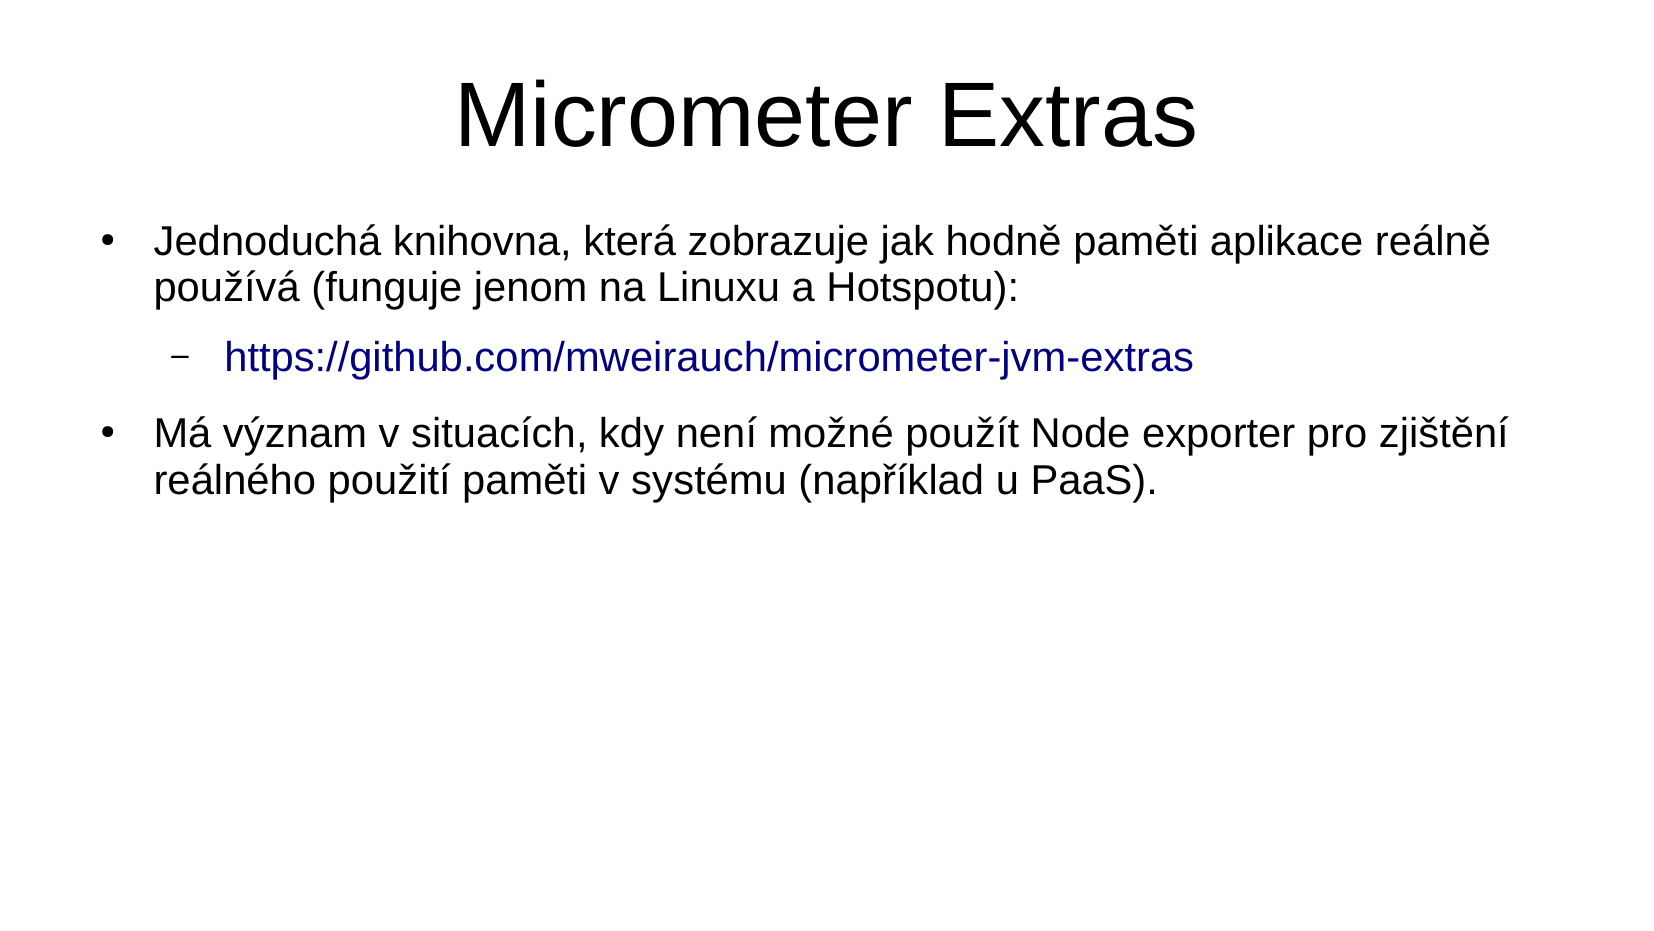

# Micrometer Extras
Jednoduchá knihovna, která zobrazuje jak hodně paměti aplikace reálně používá (funguje jenom na Linuxu a Hotspotu):
https://github.com/mweirauch/micrometer-jvm-extras
Má význam v situacích, kdy není možné použít Node exporter pro zjištění reálného použití paměti v systému (například u PaaS).